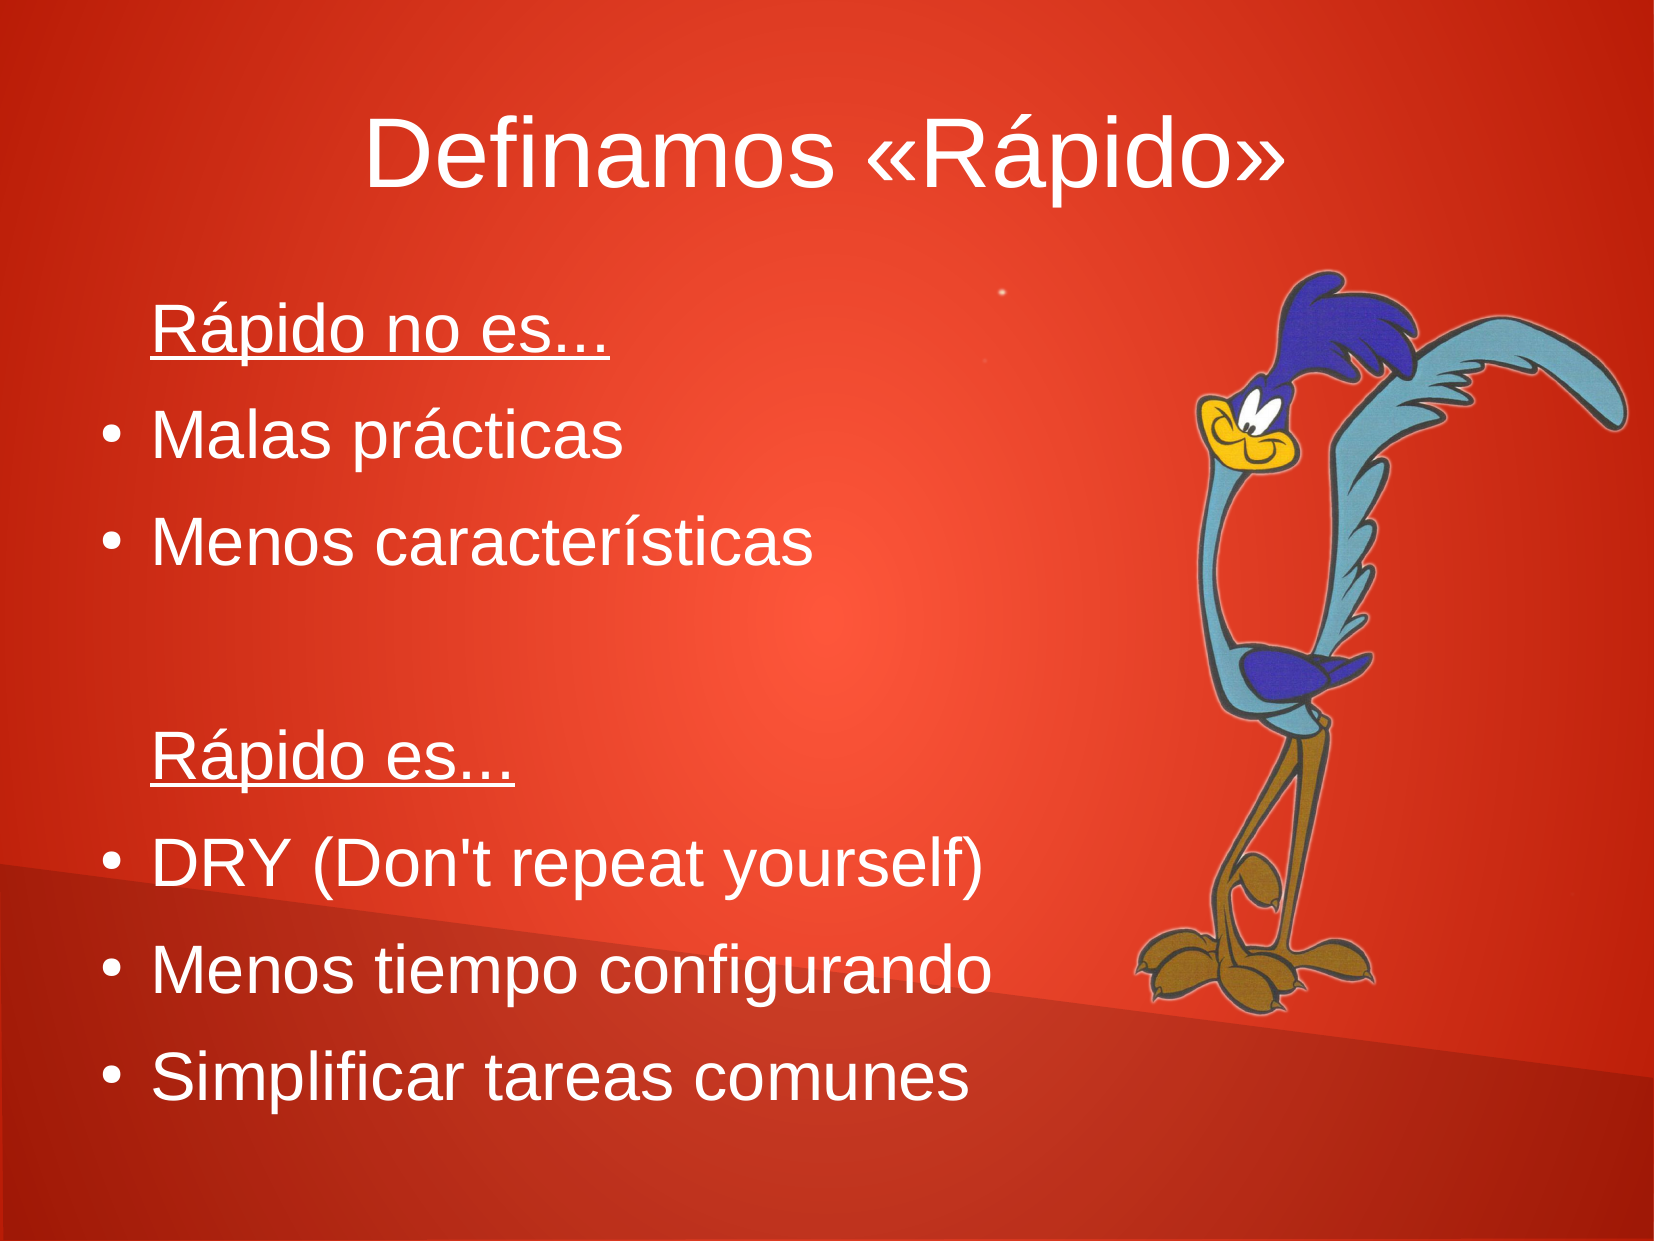

# Definamos «Rápido»
Rápido no es...
Malas prácticas
Menos características
Rápido es...
DRY (Don't repeat yourself)
Menos tiempo configurando
Simplificar tareas comunes